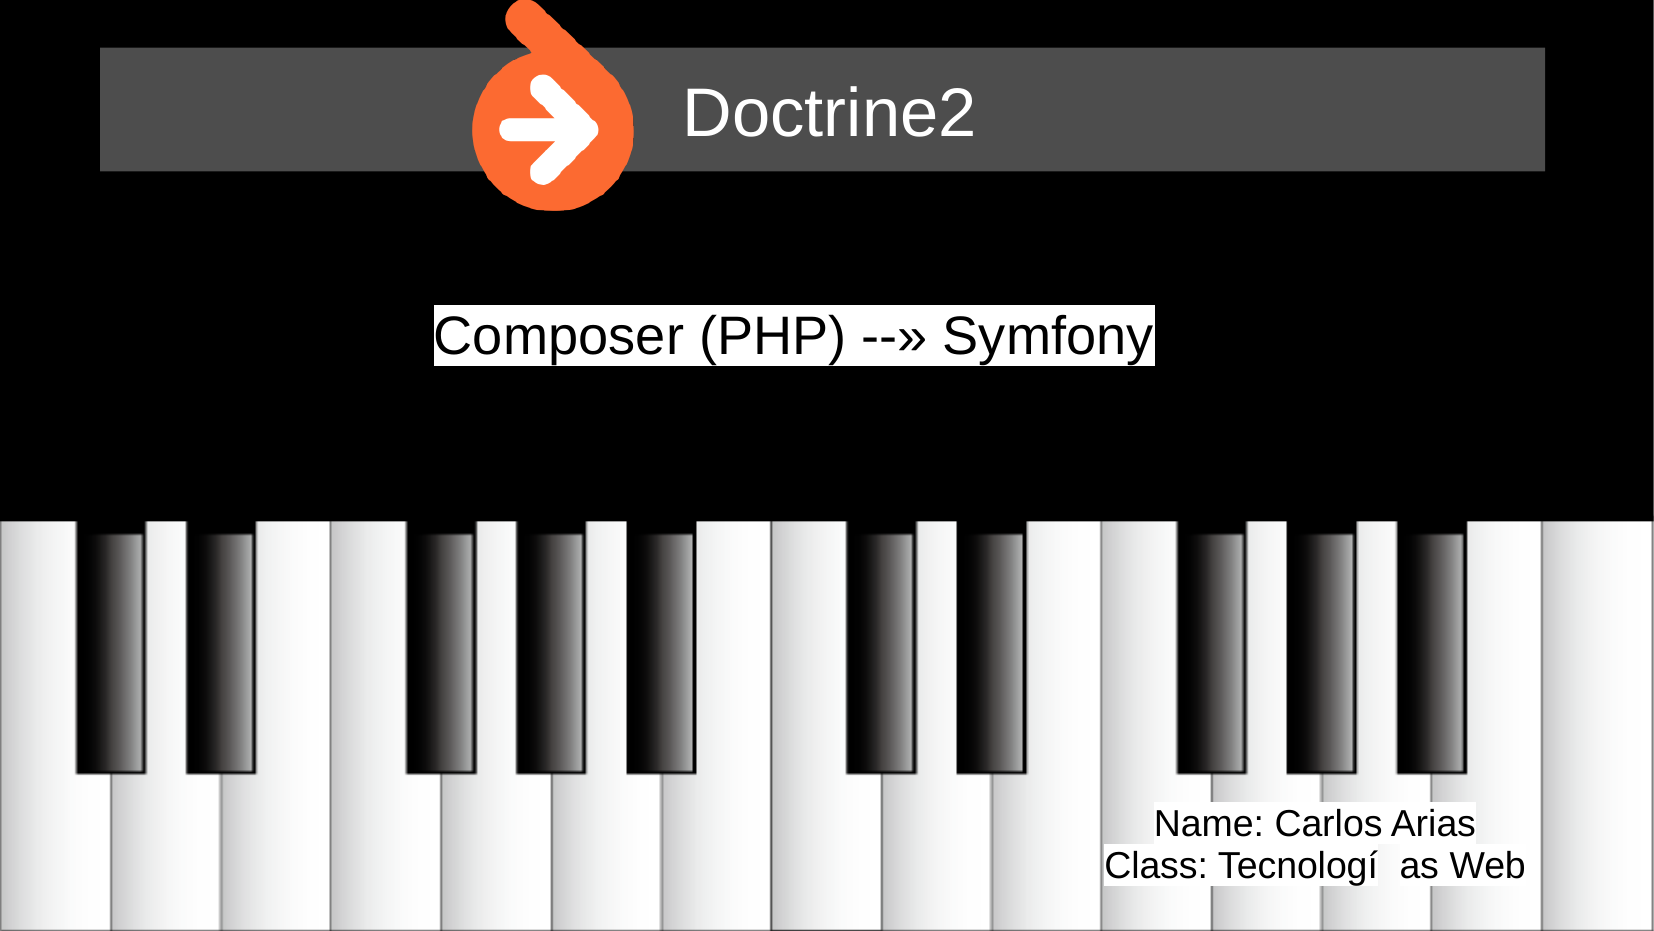

# Doctrine2
Composer (PHP) --» Symfony
Name: Carlos Arias
Class: Tecnologí	as Web